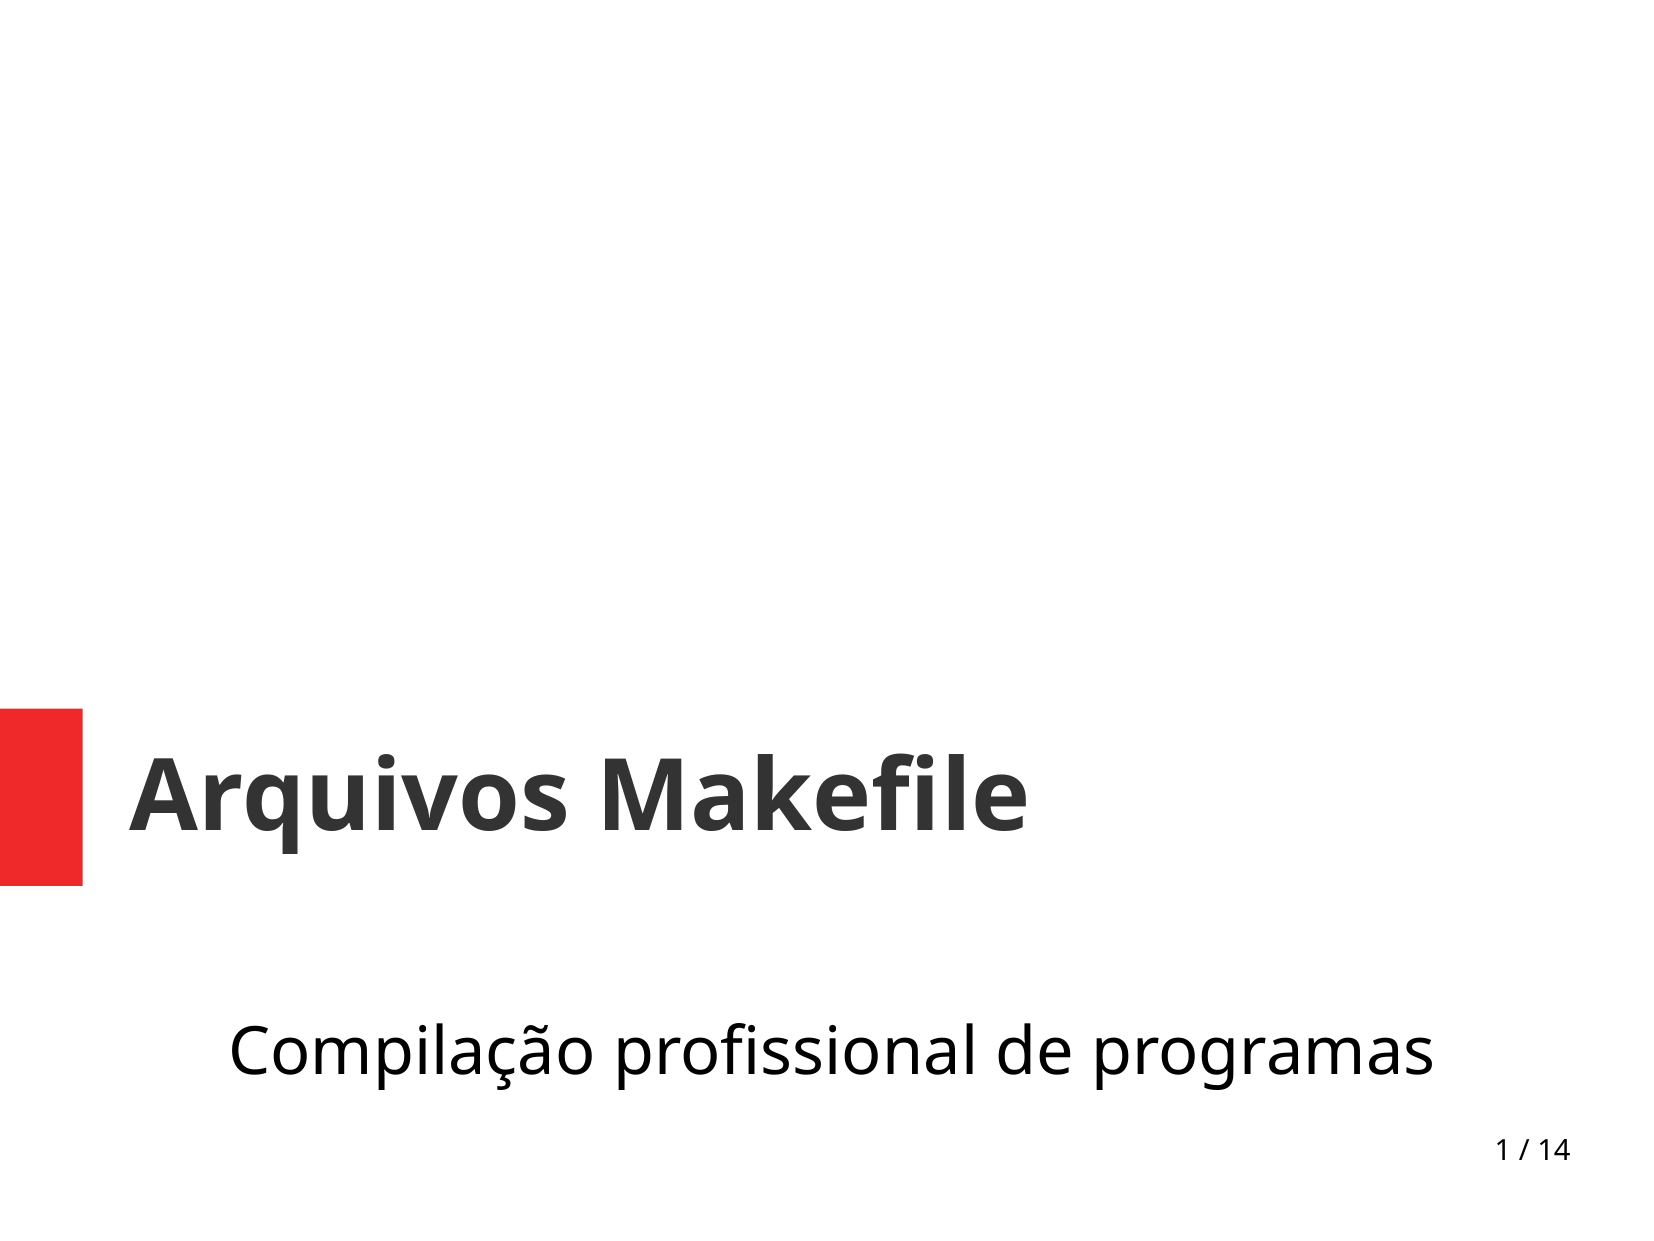

# Arquivos Makefile
Compilação profissional de programas
1